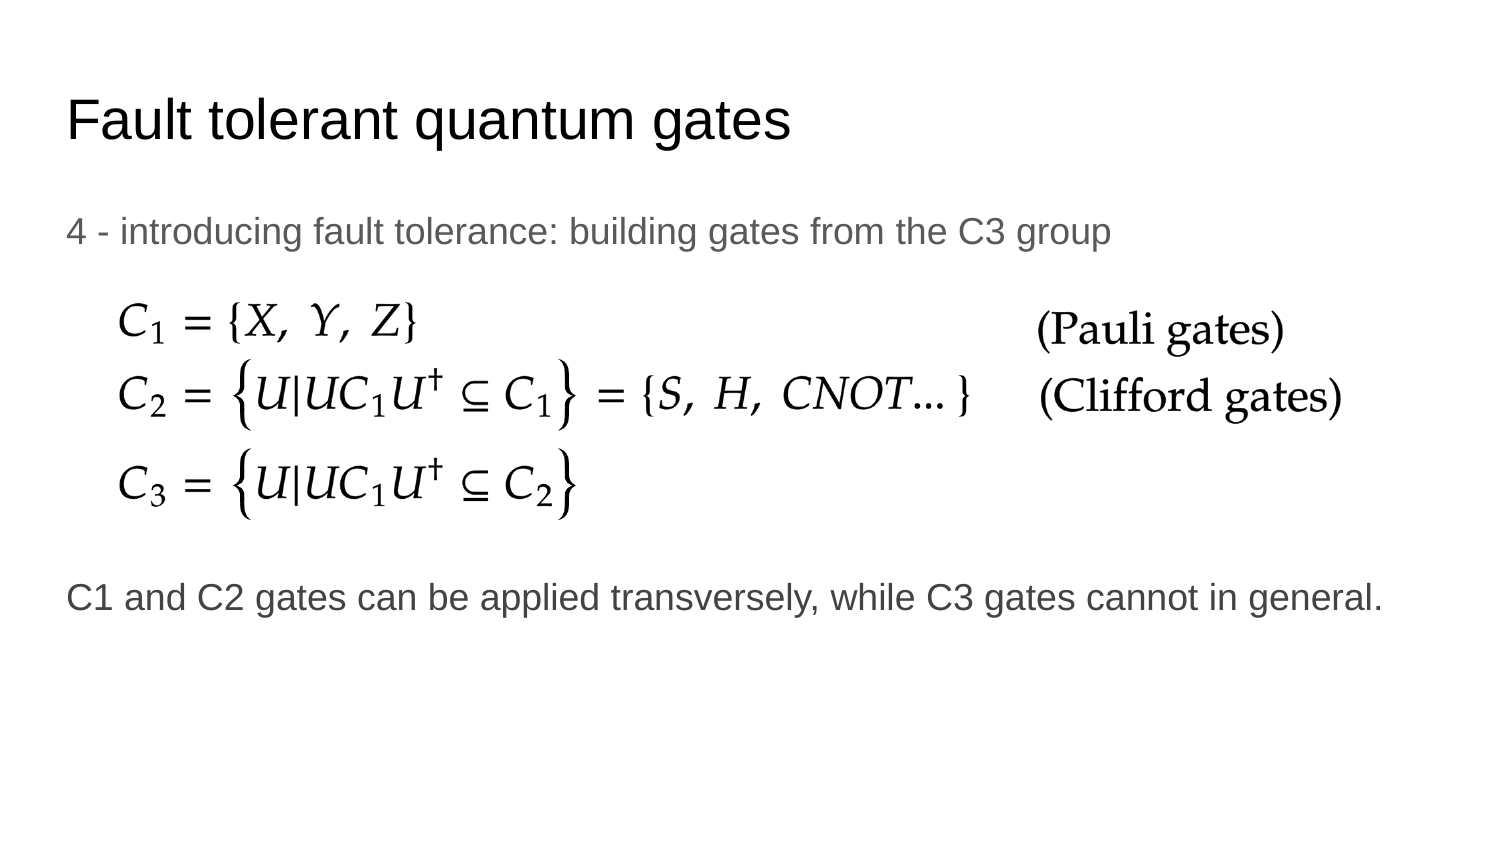

# Fault tolerant quantum gates
4 - introducing fault tolerance: building gates from the C3 group
C1 and C2 gates can be applied transversely, while C3 gates cannot in general.